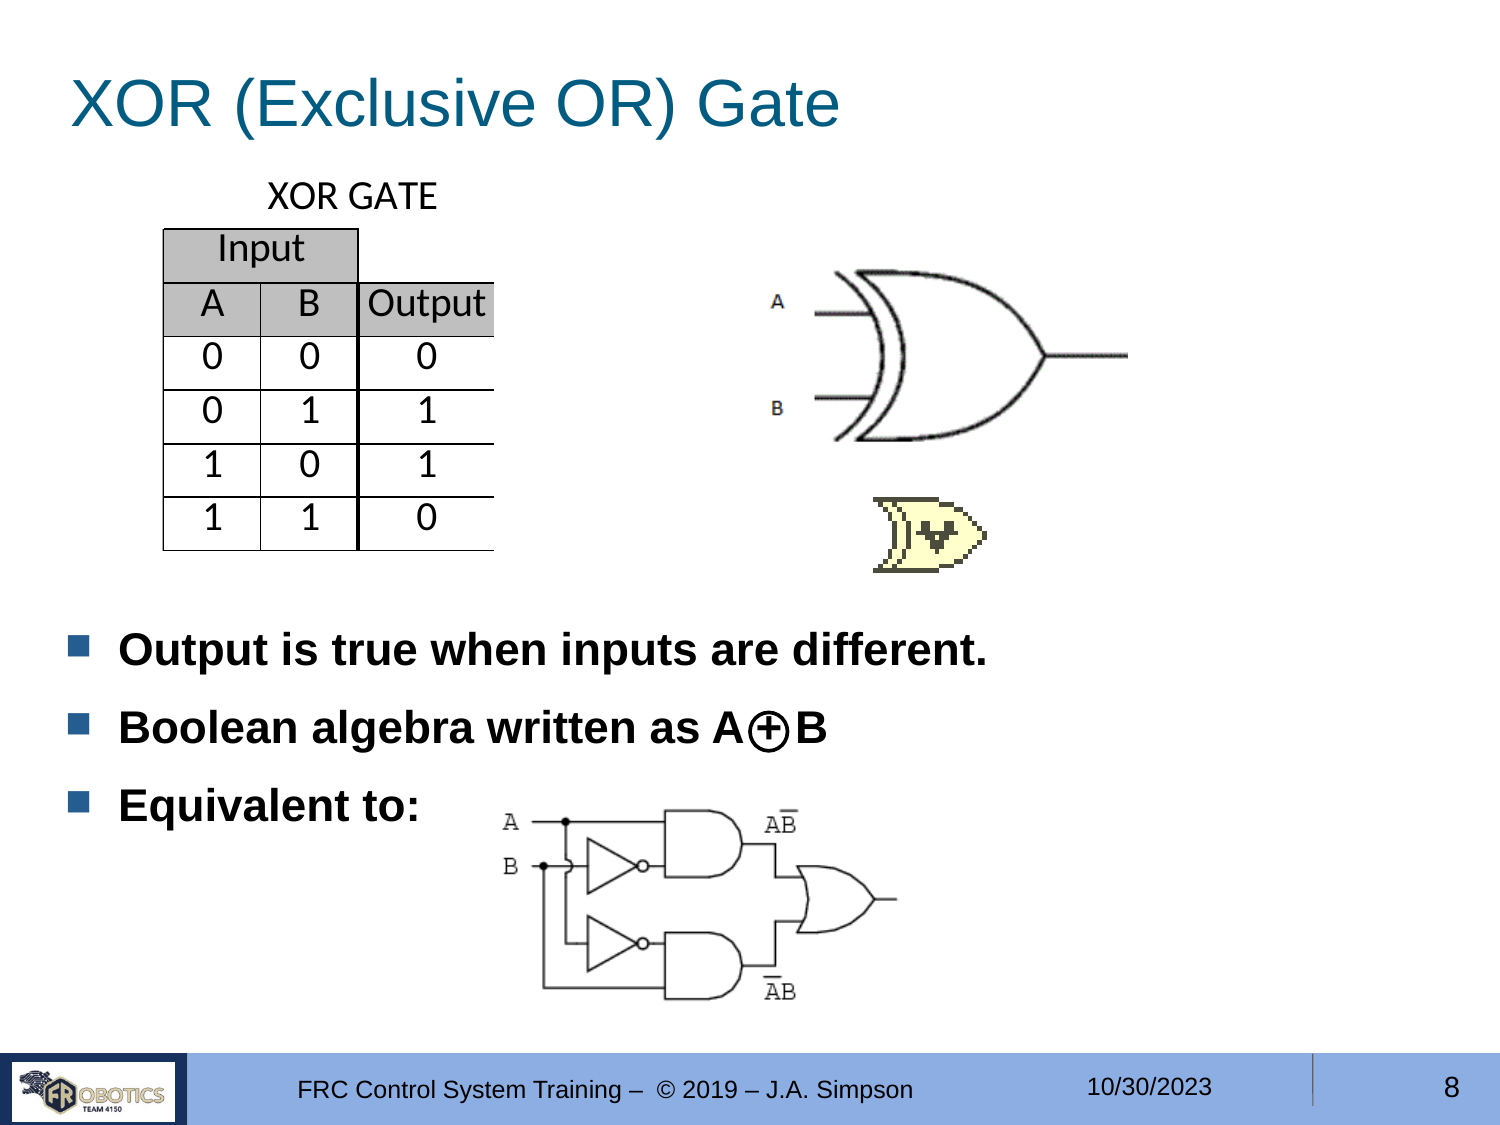

# XOR (Exclusive OR) Gate
Output is true when inputs are different.
Boolean algebra written as A + B
Equivalent to:
10/30/2023
FRC Control System Training – © 2019 – J.A. Simpson